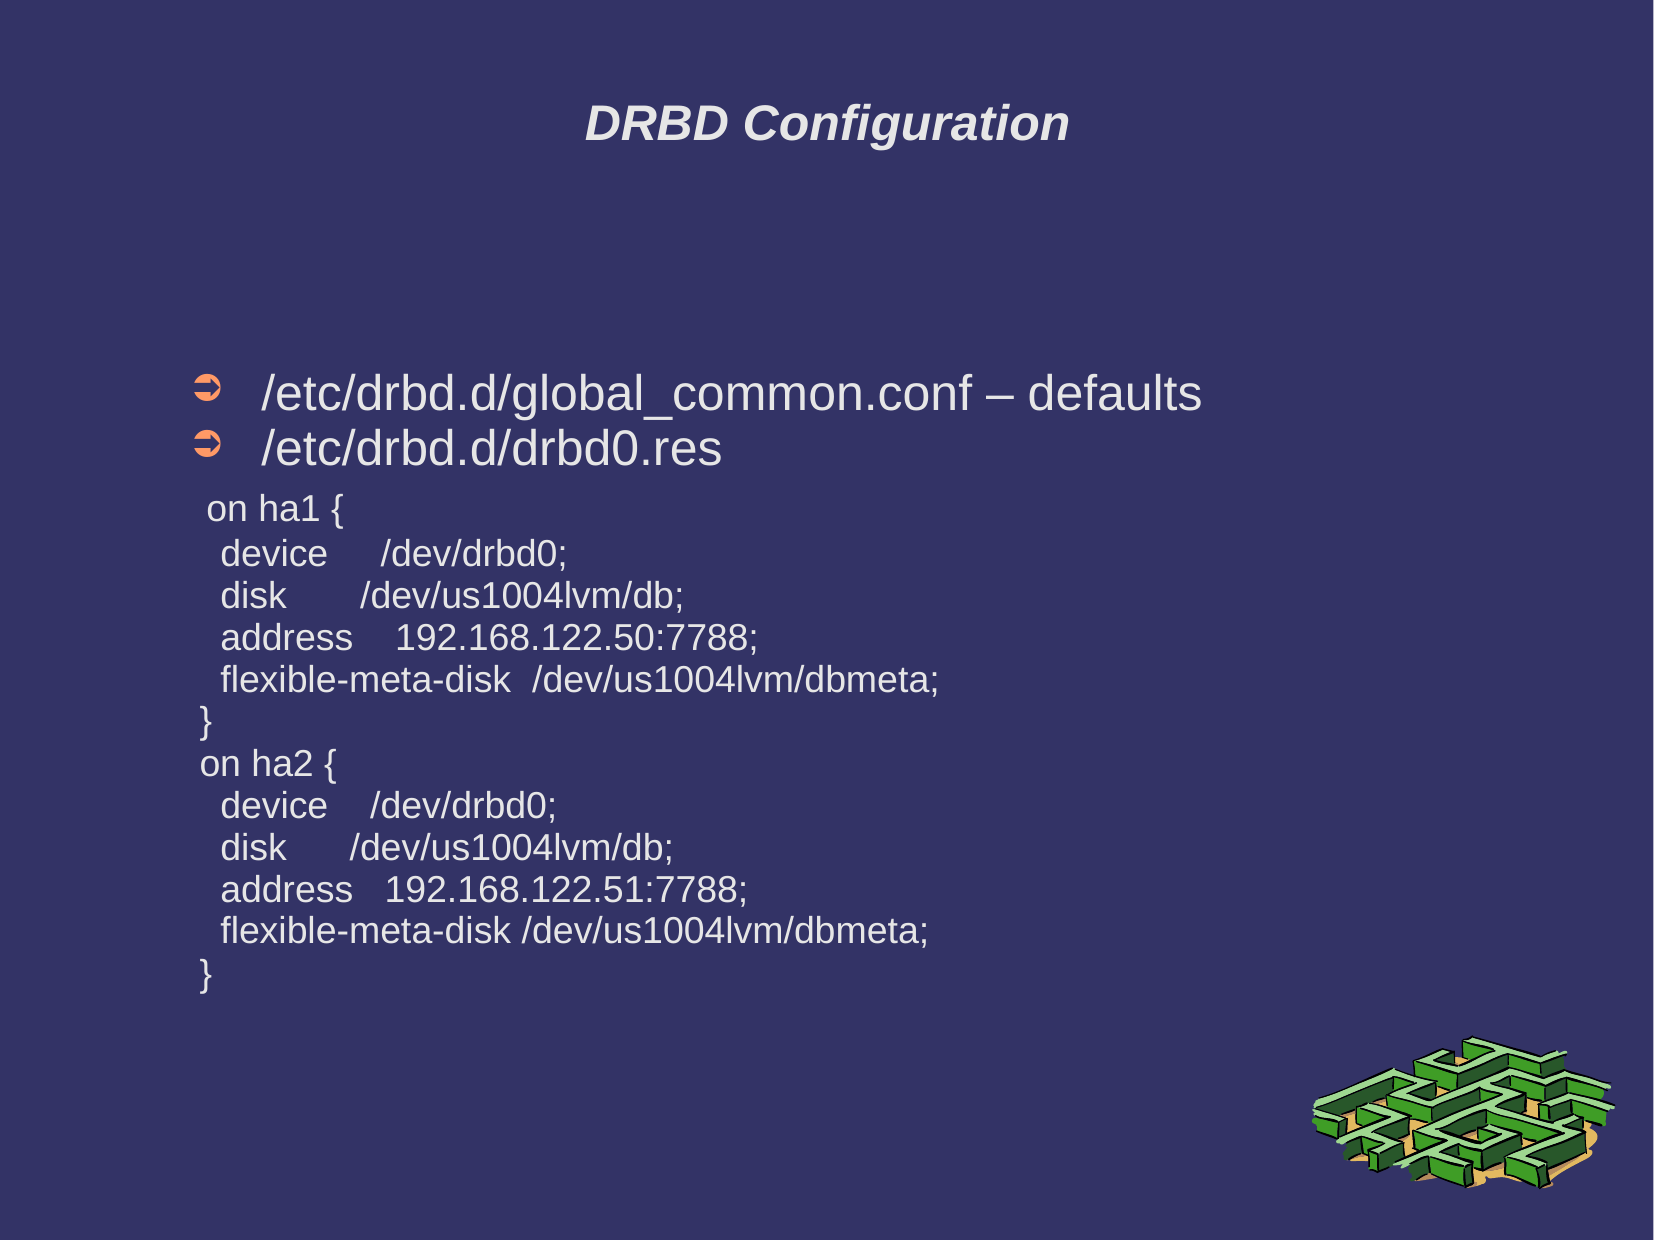

# DRBD Configuration
/etc/drbd.d/global_common.conf – defaults
/etc/drbd.d/drbd0.res
 on ha1 {
 device /dev/drbd0;
 disk /dev/us1004lvm/db;
 address 192.168.122.50:7788;
 flexible-meta-disk /dev/us1004lvm/dbmeta;
 }
 on ha2 {
 device /dev/drbd0;
 disk /dev/us1004lvm/db;
 address 192.168.122.51:7788;
 flexible-meta-disk /dev/us1004lvm/dbmeta;
 }